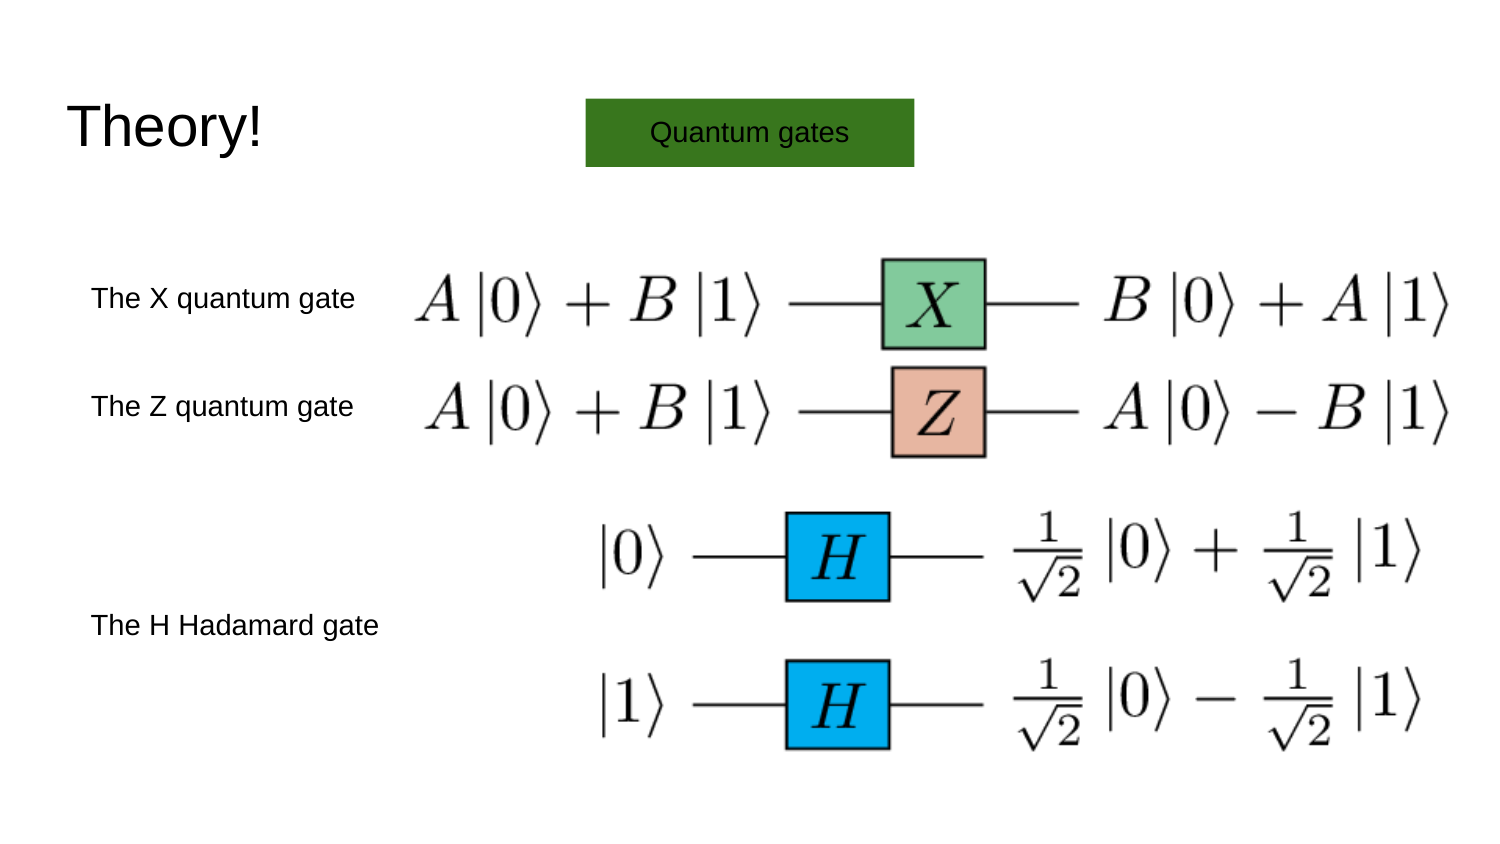

# Theory!
Quantum gates
The X quantum gate
The Z quantum gate
The H Hadamard gate